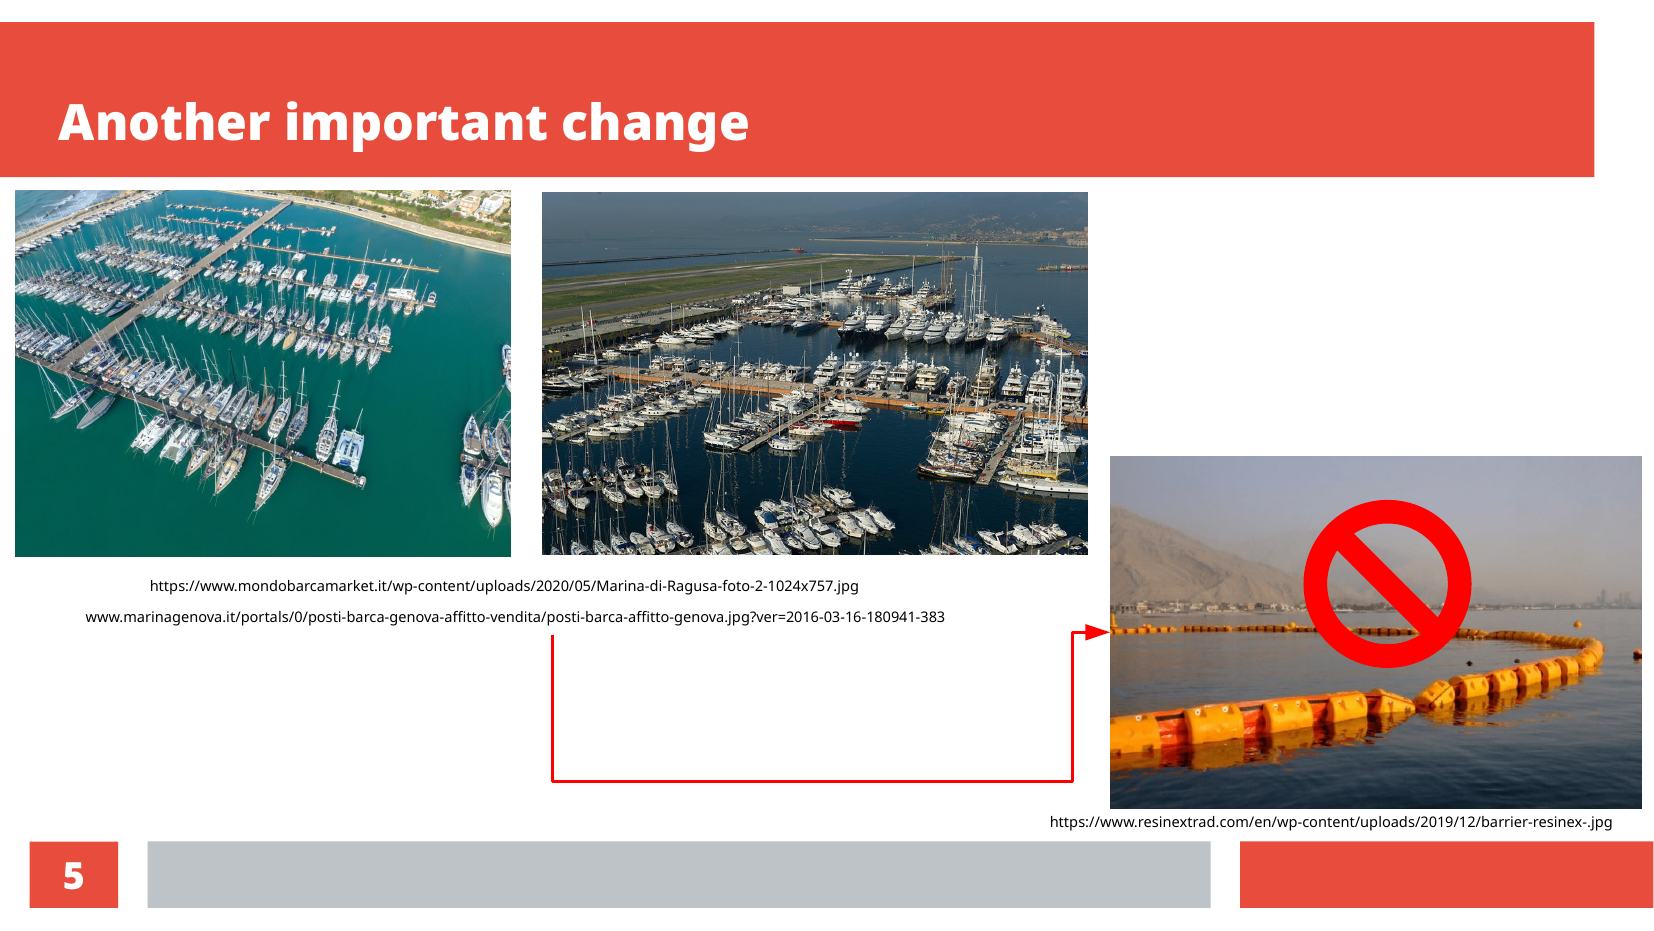

# Another important change
https://www.mondobarcamarket.it/wp-content/uploads/2020/05/Marina-di-Ragusa-foto-2-1024x757.jpg
www.marinagenova.it/portals/0/posti-barca-genova-affitto-vendita/posti-barca-affitto-genova.jpg?ver=2016-03-16-180941-383
https://www.resinextrad.com/en/wp-content/uploads/2019/12/barrier-resinex-.jpg
5